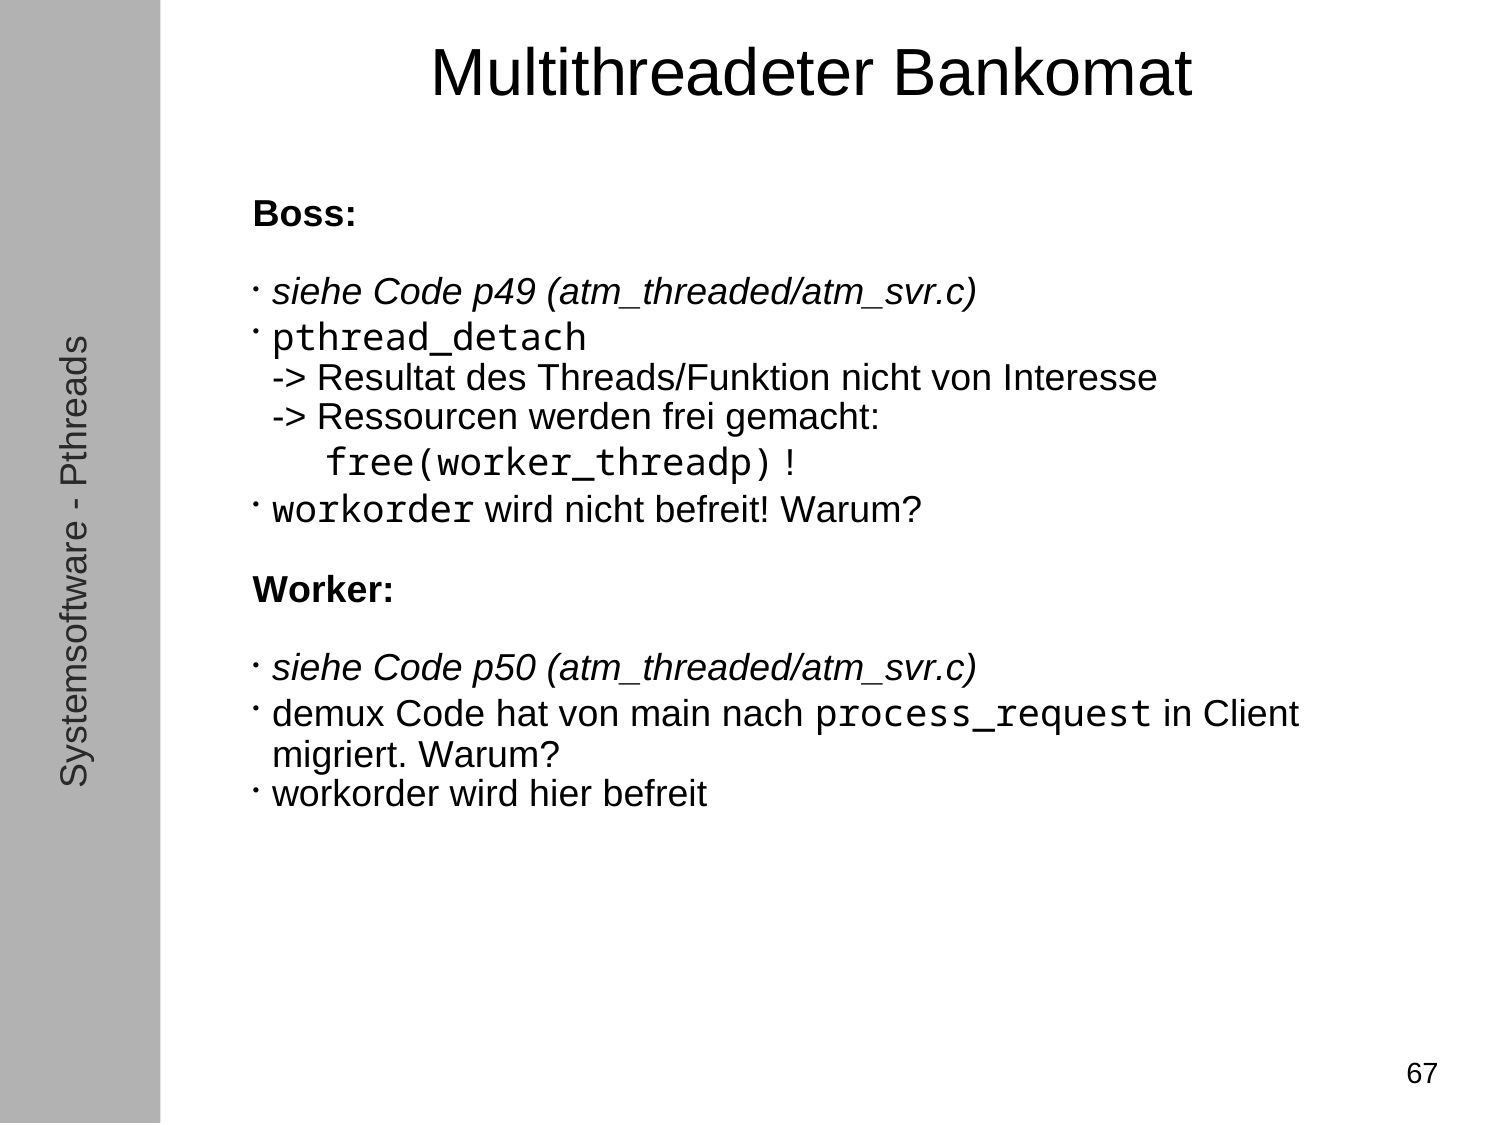

Multithreadeter Bankomat
Boss:
siehe Code p49 (atm_threaded/atm_svr.c)
pthread_detach
-> Resultat des Threads/Funktion nicht von Interesse
-> Ressourcen werden frei gemacht:
 free(worker_threadp) !
workorder wird nicht befreit! Warum?
Worker:
siehe Code p50 (atm_threaded/atm_svr.c)
demux Code hat von main nach process_request in Client migriert. Warum?
workorder wird hier befreit
Systemsoftware - Pthreads